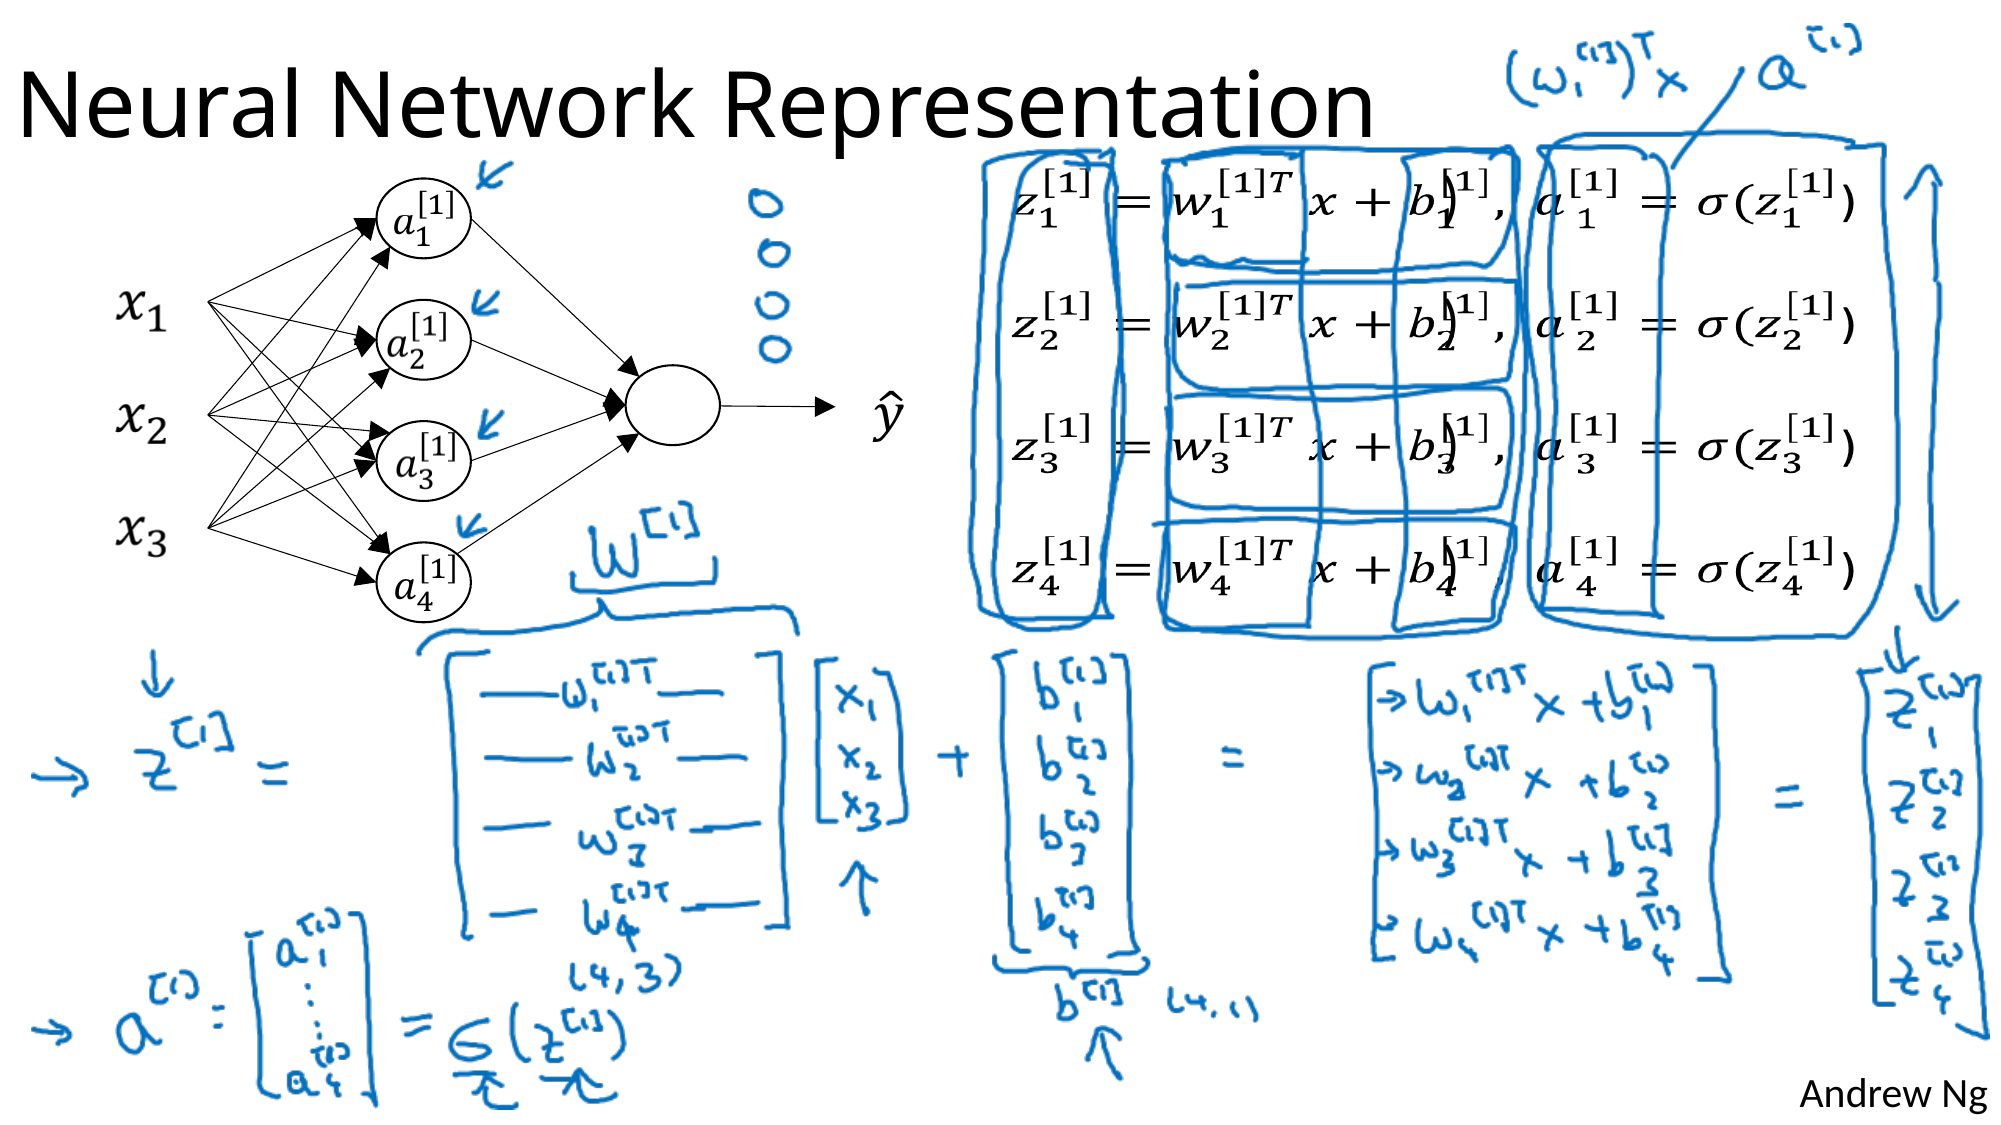

Neural Network Representation
)
)
)
)